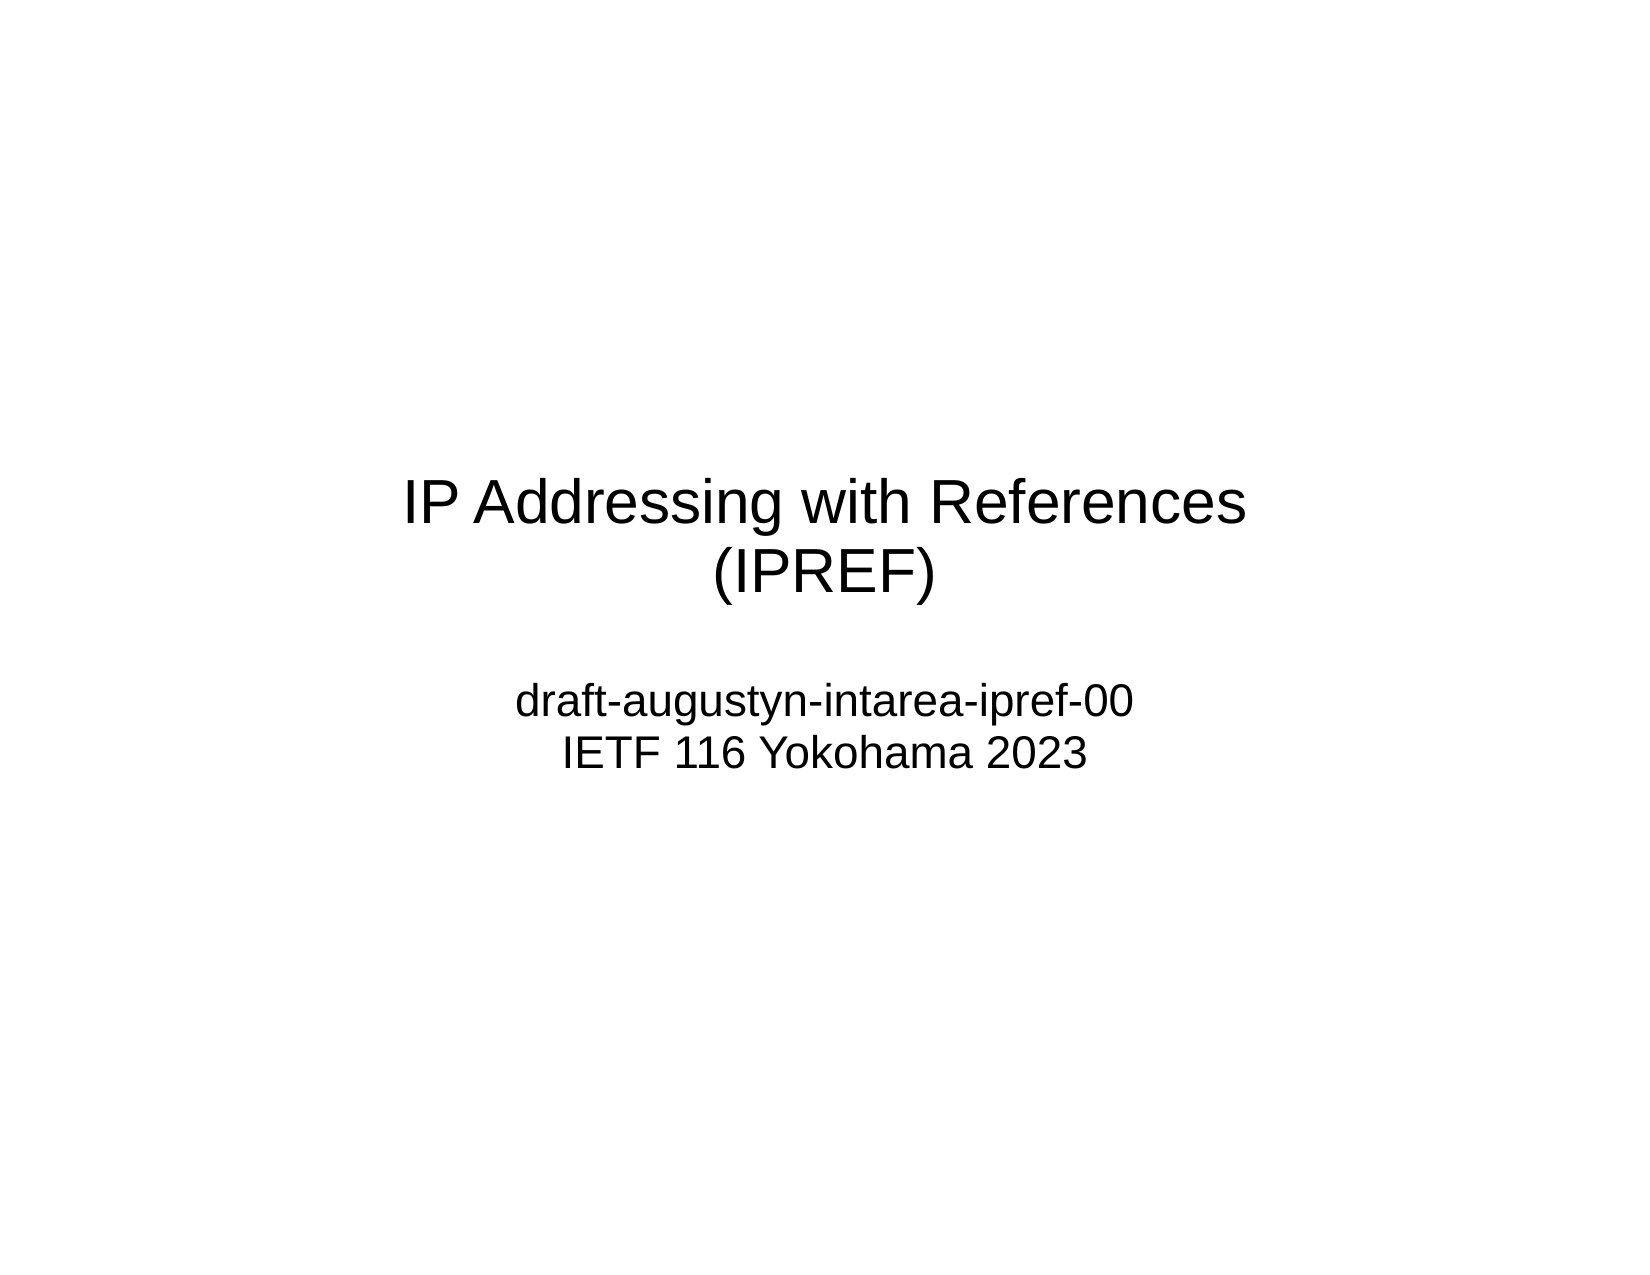

# IP Addressing with References
(IPREF)
draft-augustyn-intarea-ipref-00
IETF 116 Yokohama 2023